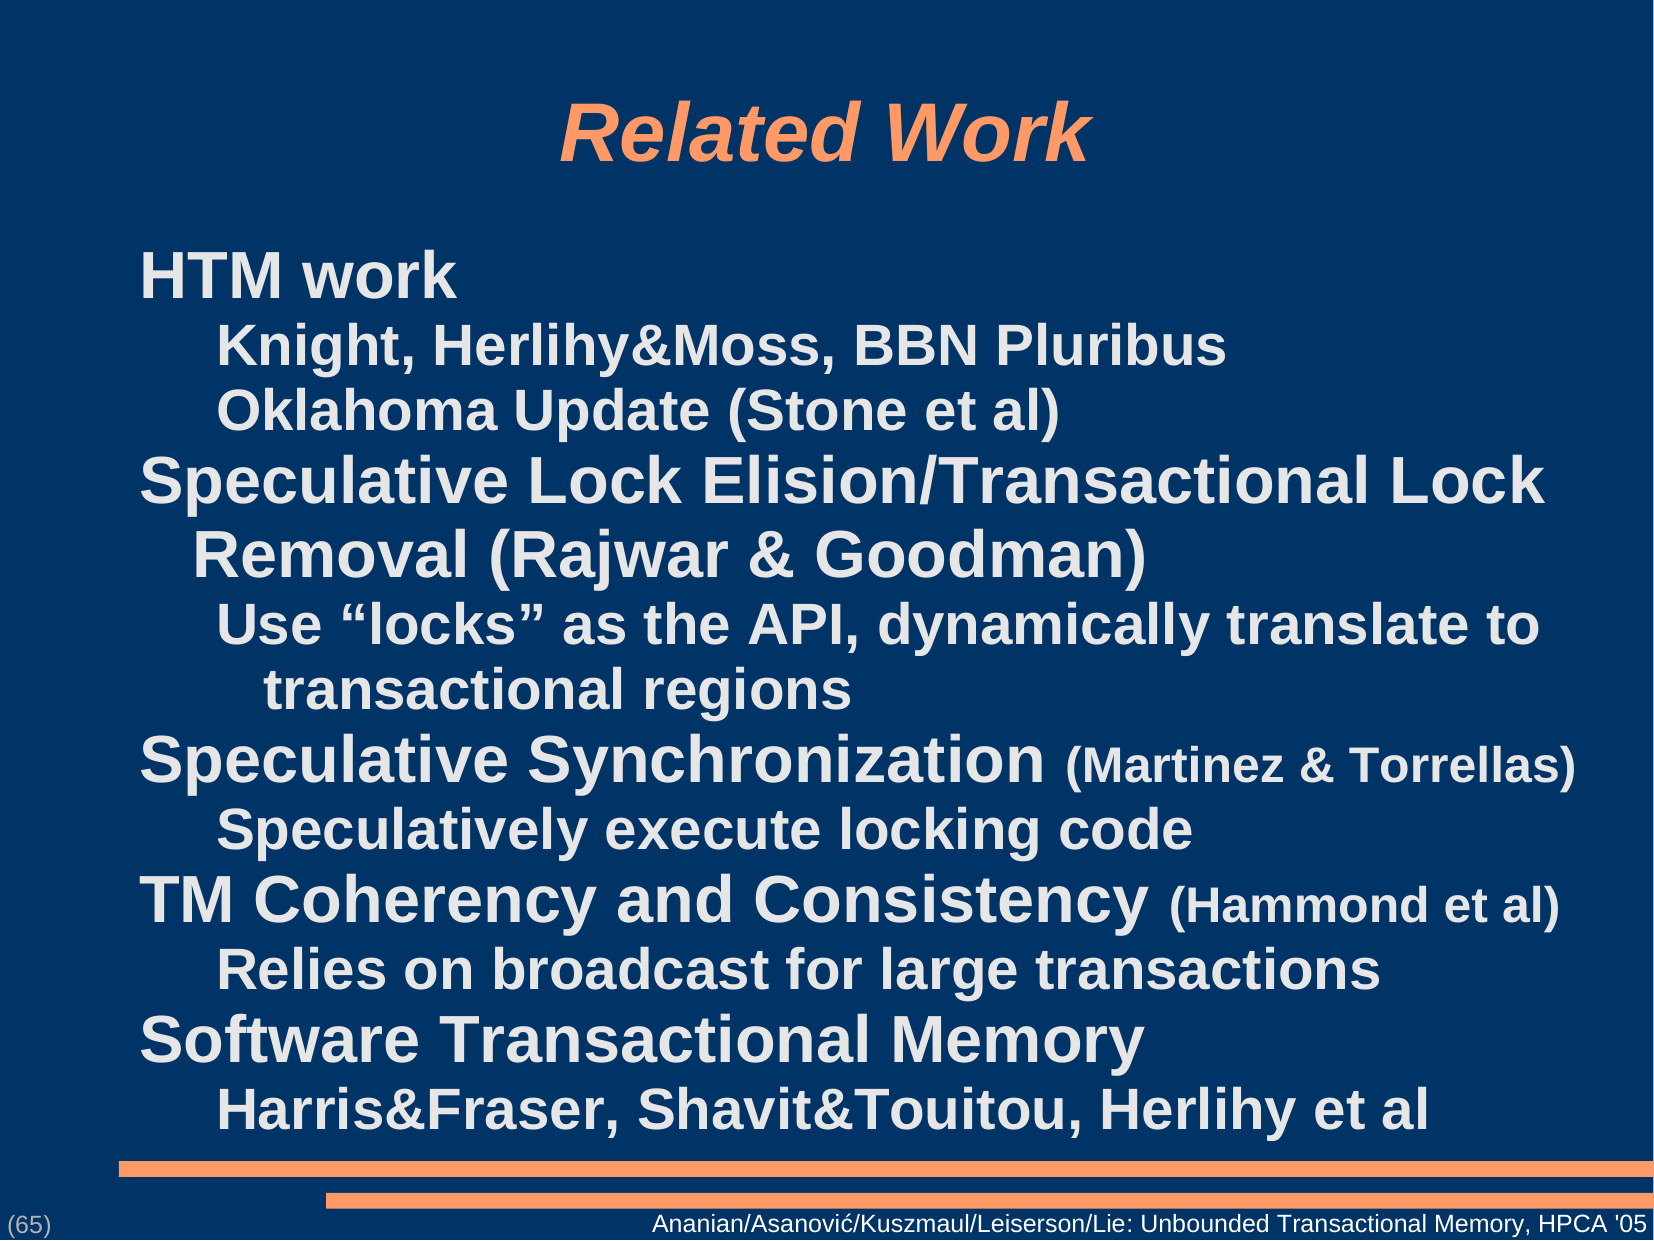

# Related Work
HTM work
Knight, Herlihy&Moss, BBN Pluribus
Oklahoma Update (Stone et al)
Speculative Lock Elision/Transactional Lock Removal (Rajwar & Goodman)
Use “locks” as the API, dynamically translate to transactional regions
Speculative Synchronization (Martinez & Torrellas)
Speculatively execute locking code
TM Coherency and Consistency (Hammond et al)
Relies on broadcast for large transactions
Software Transactional Memory
Harris&Fraser, Shavit&Touitou, Herlihy et al